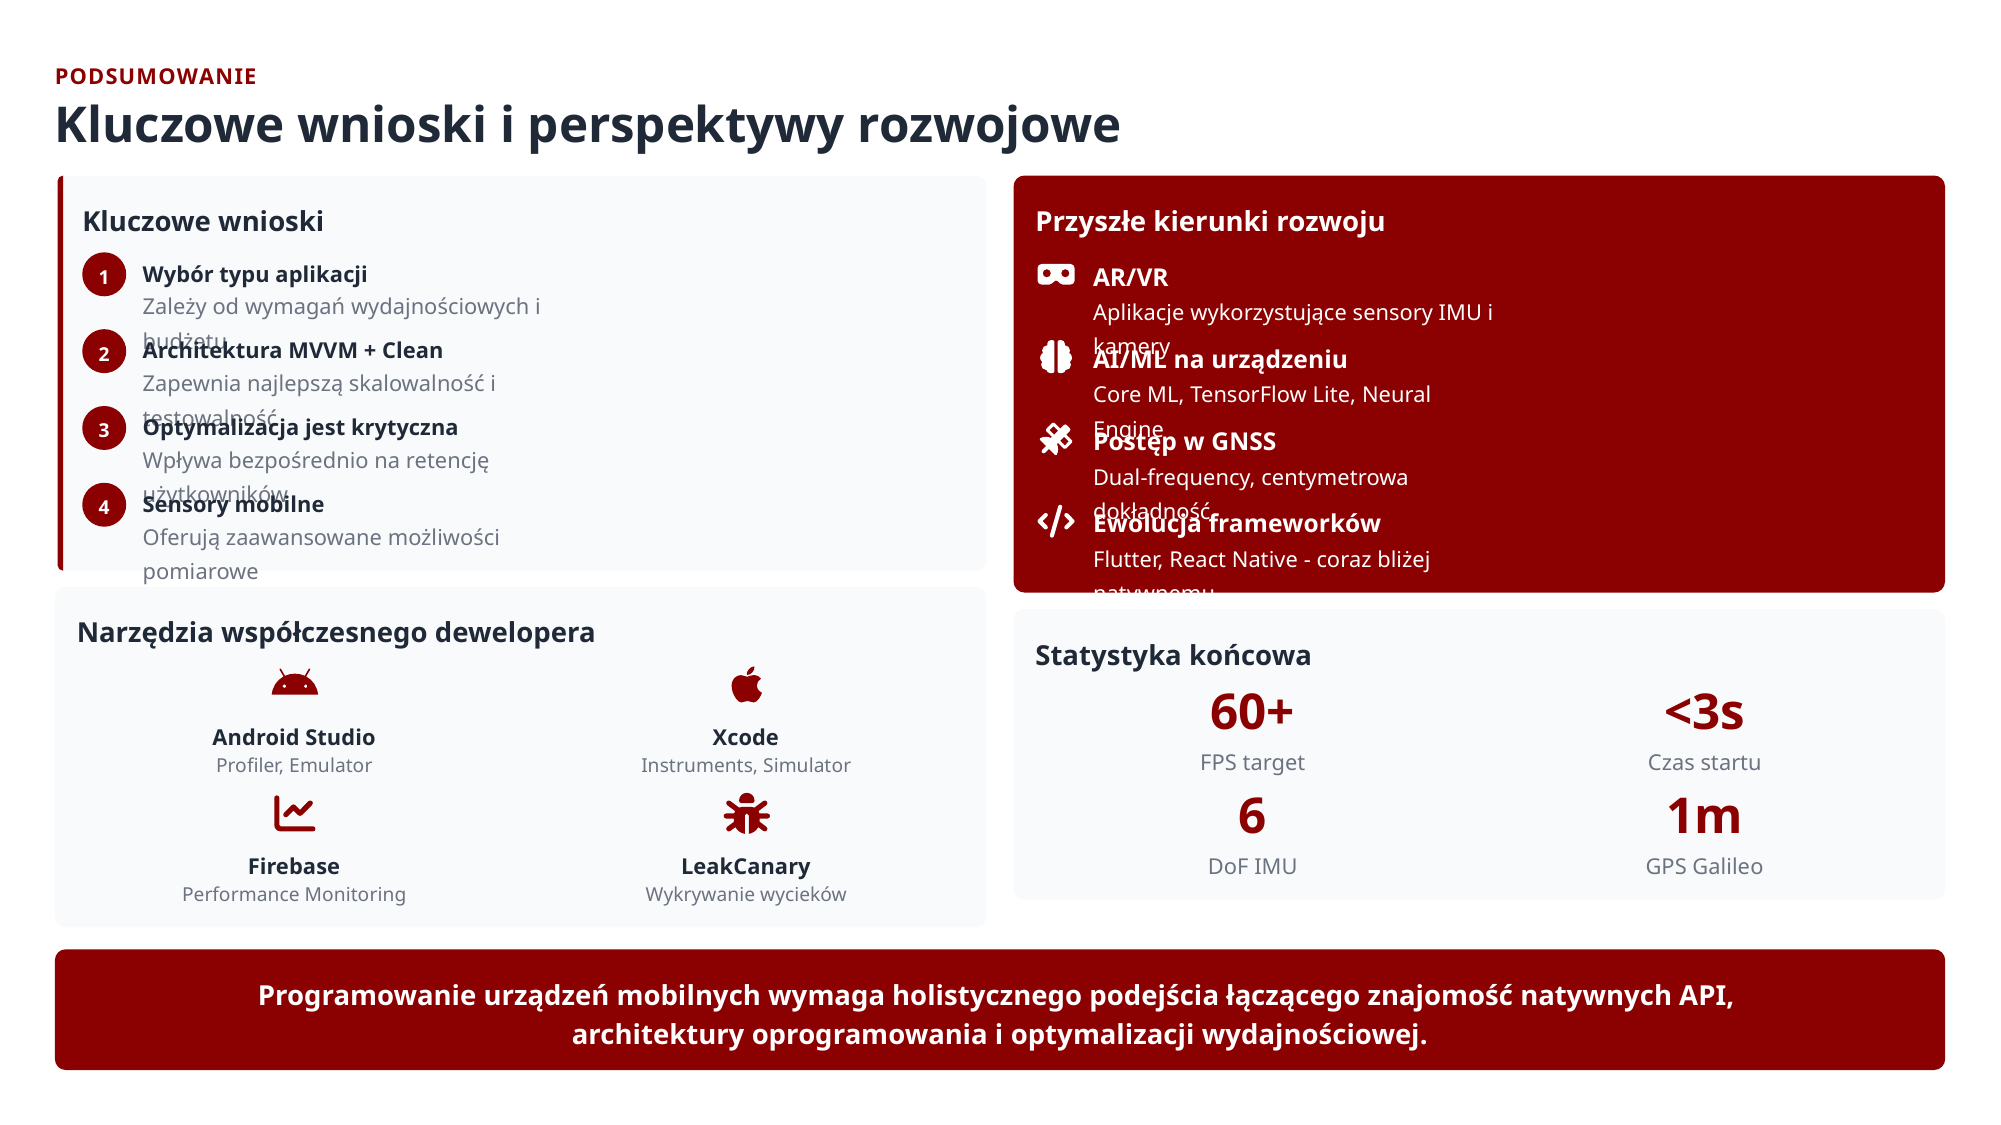

PODSUMOWANIE
Kluczowe wnioski i perspektywy rozwojowe
Kluczowe wnioski
Przyszłe kierunki rozwoju
1
Wybór typu aplikacji
AR/VR
Zależy od wymagań wydajnościowych i budżetu
Aplikacje wykorzystujące sensory IMU i kamery
2
Architektura MVVM + Clean
AI/ML na urządzeniu
Zapewnia najlepszą skalowalność i testowalność
Core ML, TensorFlow Lite, Neural Engine
3
Optymalizacja jest krytyczna
Postęp w GNSS
Wpływa bezpośrednio na retencję użytkowników
Dual-frequency, centymetrowa dokładność
4
Sensory mobilne
Ewolucja frameworków
Oferują zaawansowane możliwości pomiarowe
Flutter, React Native - coraz bliżej natywnemu
Narzędzia współczesnego dewelopera
Statystyka końcowa
60+
<3s
Android Studio
Xcode
FPS target
Czas startu
Profiler, Emulator
Instruments, Simulator
6
1m
Firebase
LeakCanary
DoF IMU
GPS Galileo
Performance Monitoring
Wykrywanie wycieków
Programowanie urządzeń mobilnych wymaga holistycznego podejścia łączącego znajomość natywnych API,
architektury oprogramowania i optymalizacji wydajnościowej.